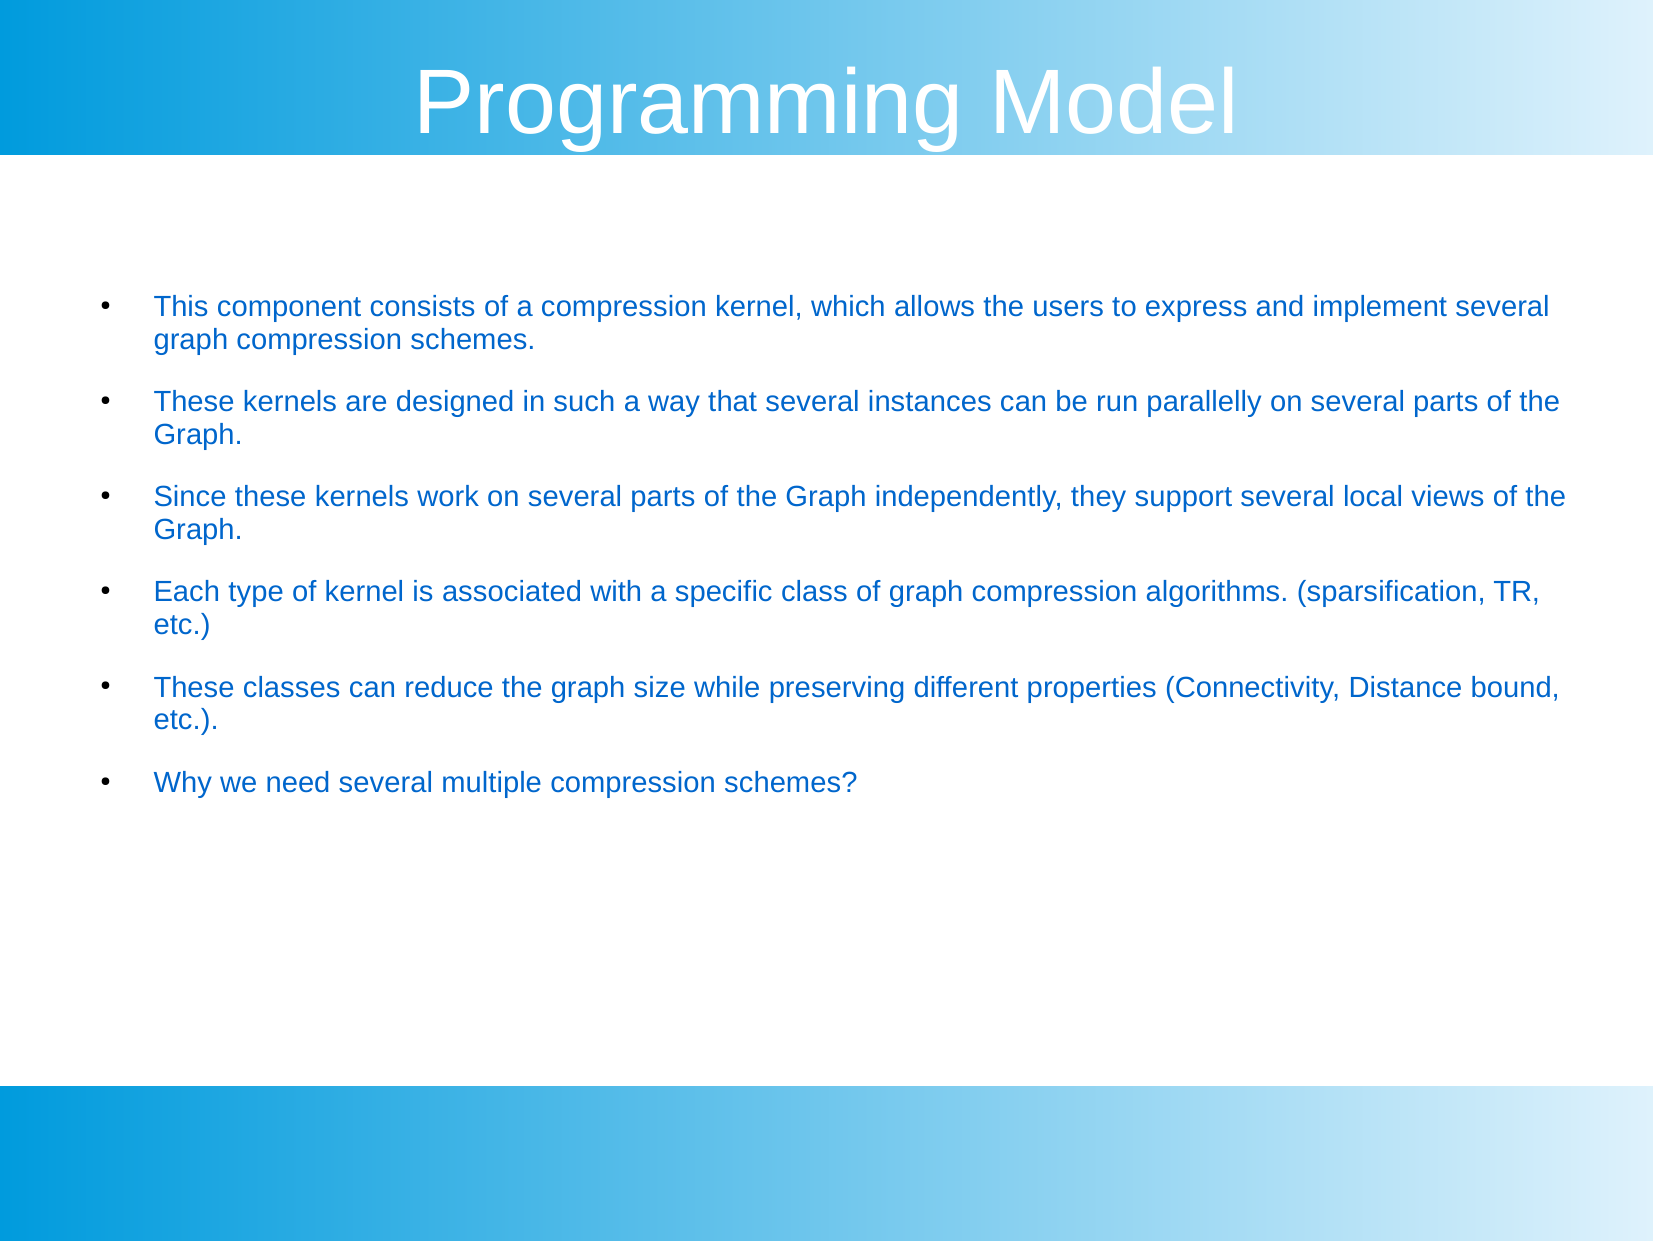

# Programming Model
This component consists of a compression kernel, which allows the users to express and implement several graph compression schemes.
These kernels are designed in such a way that several instances can be run parallelly on several parts of the Graph.
Since these kernels work on several parts of the Graph independently, they support several local views of the Graph.
Each type of kernel is associated with a specific class of graph compression algorithms. (sparsification, TR, etc.)
These classes can reduce the graph size while preserving different properties (Connectivity, Distance bound, etc.).
Why we need several multiple compression schemes?